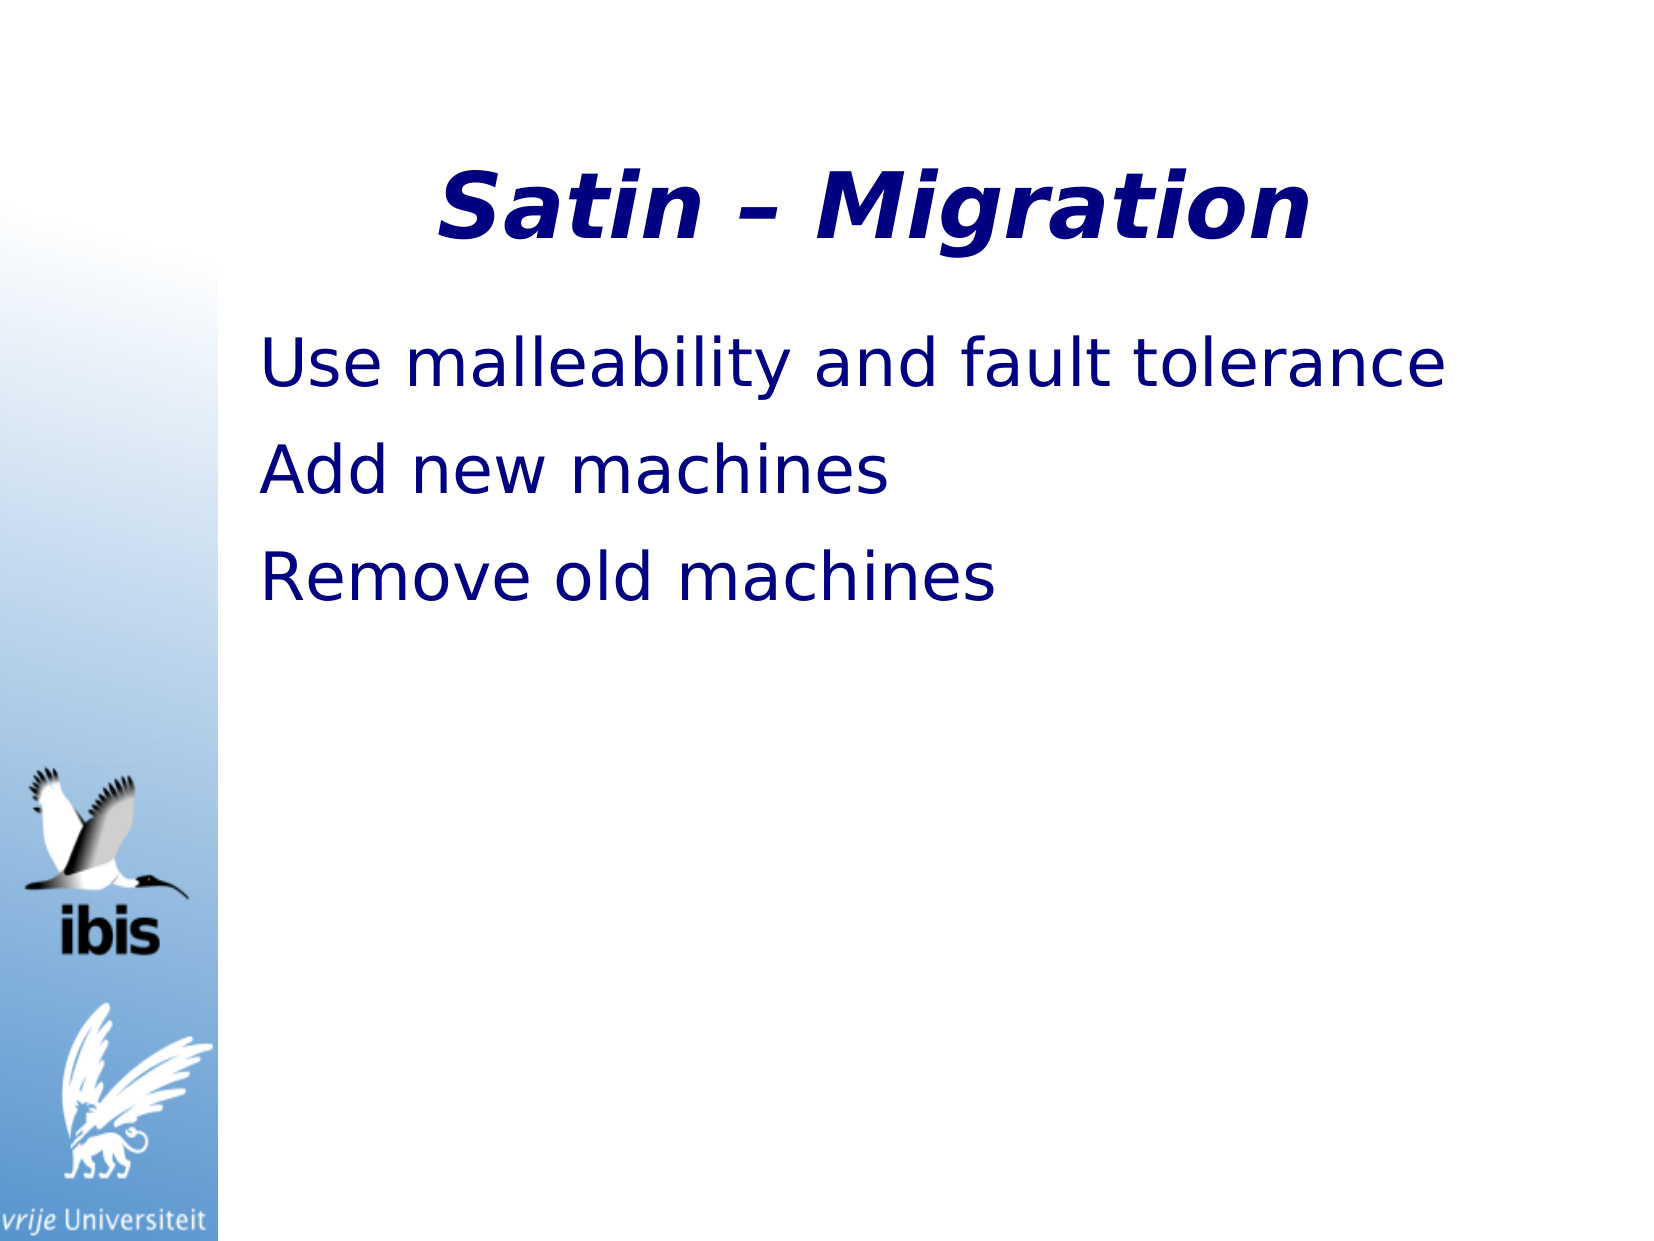

Satin – Migration
# Use malleability and fault tolerance
Add new machines
Remove old machines